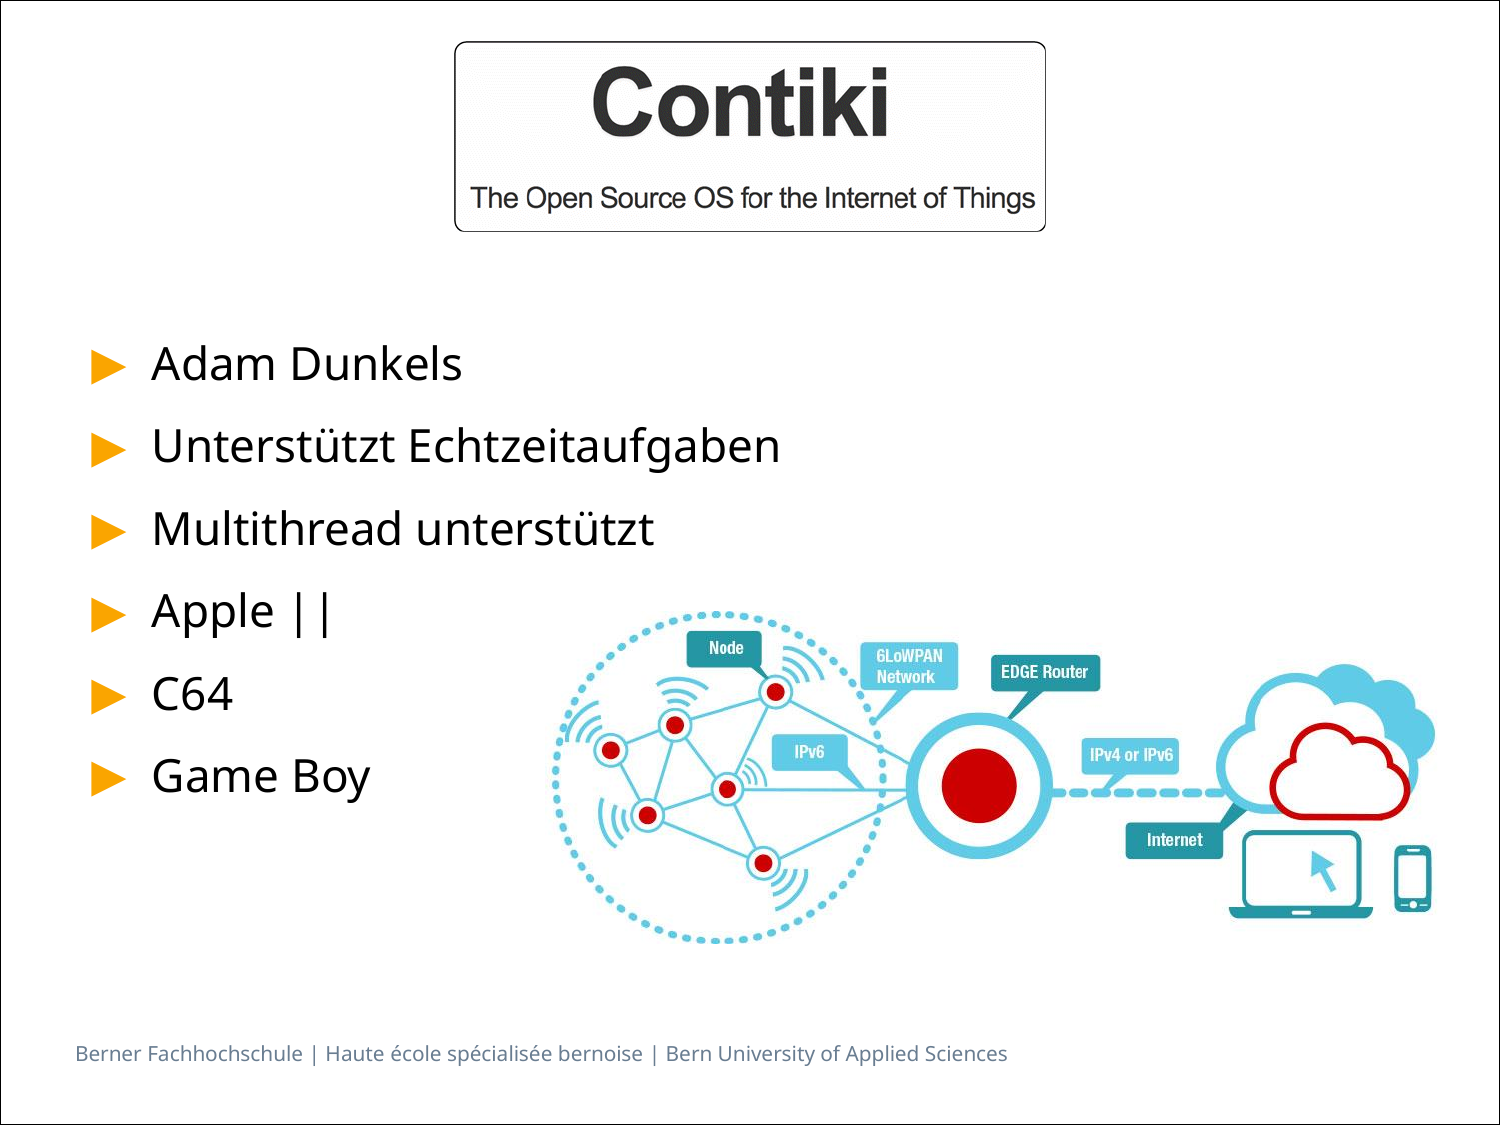

# Adam Dunkels
Unterstützt Echtzeitaufgaben
Multithread unterstützt
Apple ||
C64
Game Boy